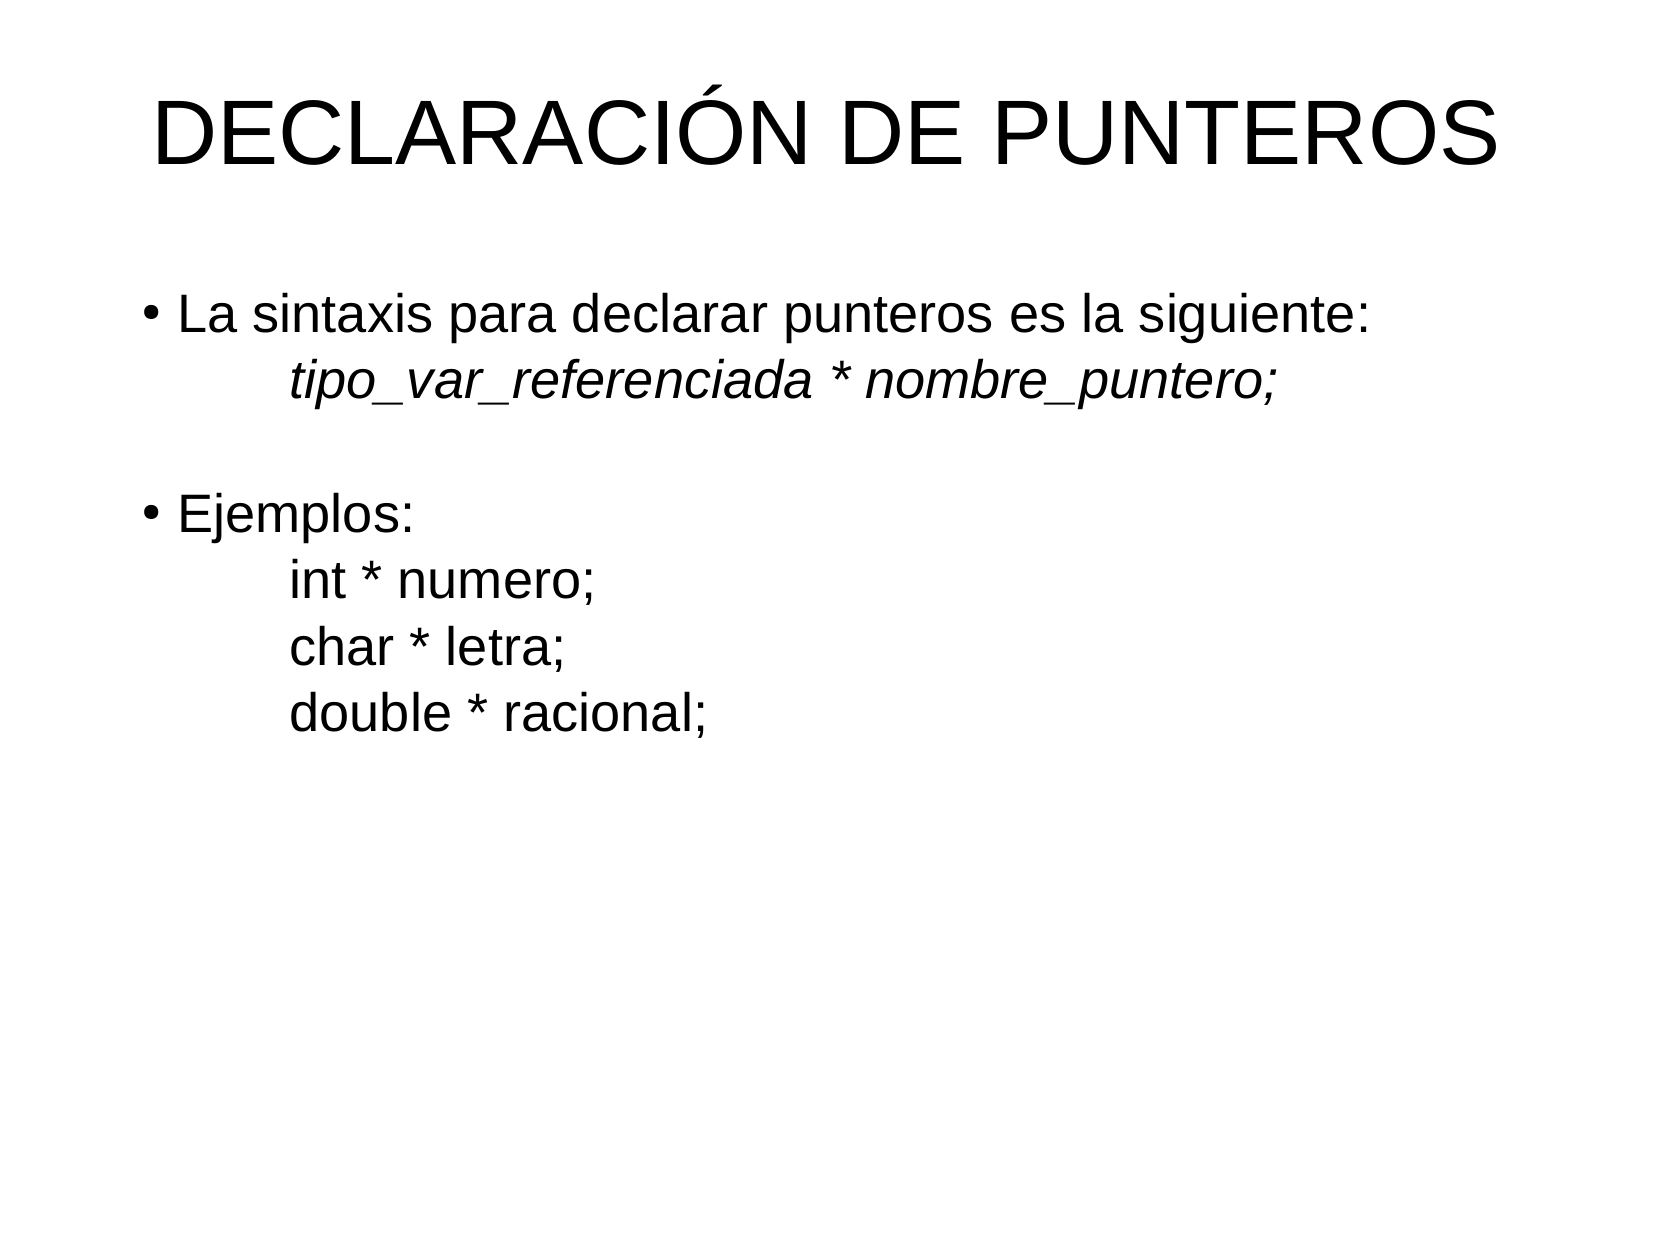

# DECLARACIÓN DE PUNTEROS
La sintaxis para declarar punteros es la siguiente:
		tipo_var_referenciada * nombre_puntero;
Ejemplos:
		int * numero;
		char * letra;
		double * racional;